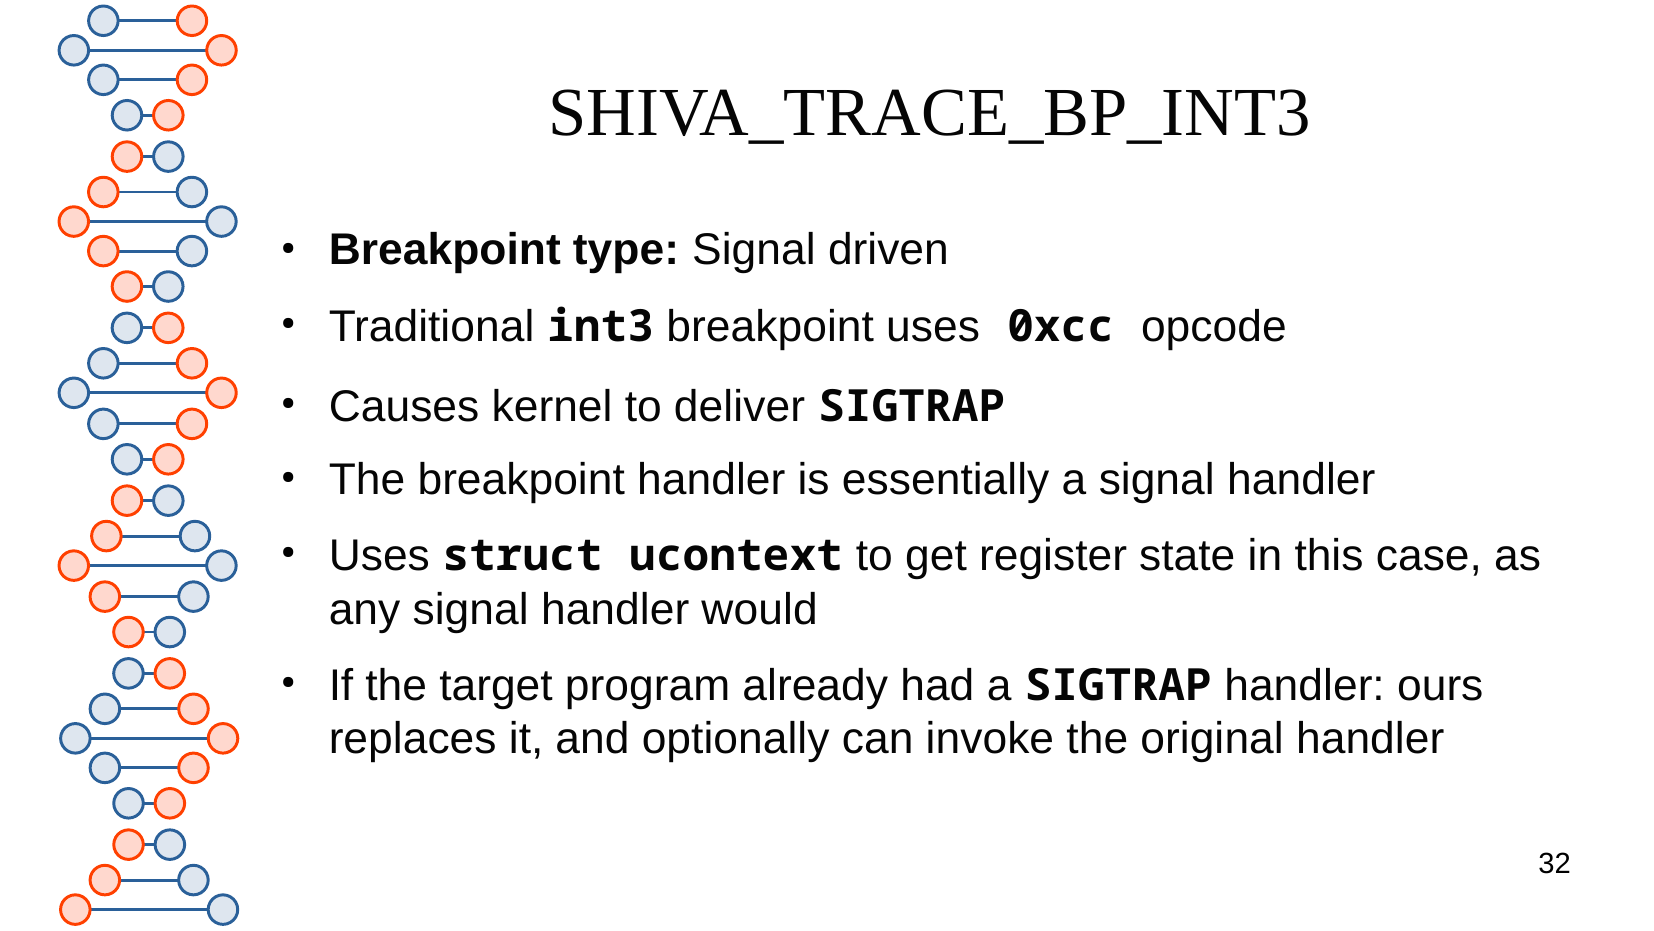

# SHIVA_TRACE_BP_INT3
Breakpoint type: Signal driven
Traditional int3 breakpoint uses 0xcc opcode
Causes kernel to deliver SIGTRAP
The breakpoint handler is essentially a signal handler
Uses struct ucontext to get register state in this case, as any signal handler would
If the target program already had a SIGTRAP handler: ours replaces it, and optionally can invoke the original handler
32